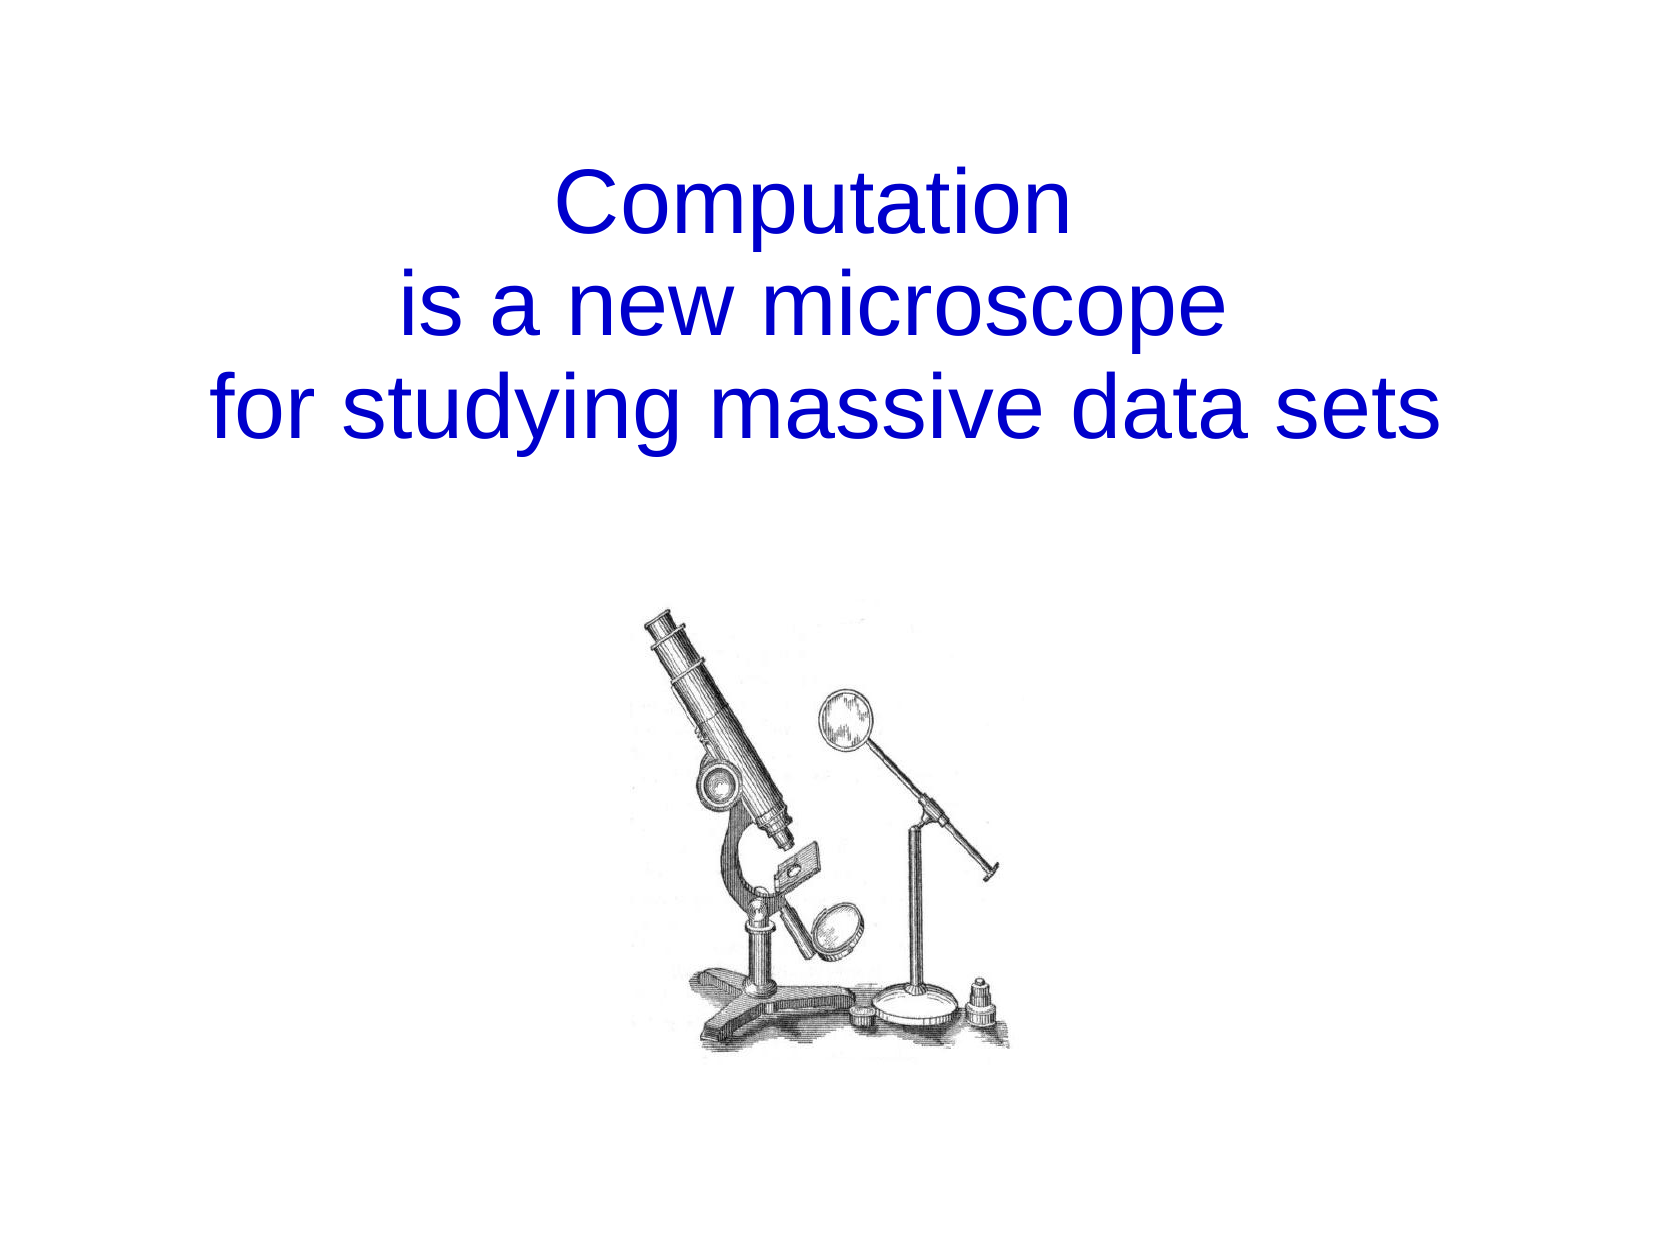

# Computation is a new microscope for studying massive data sets